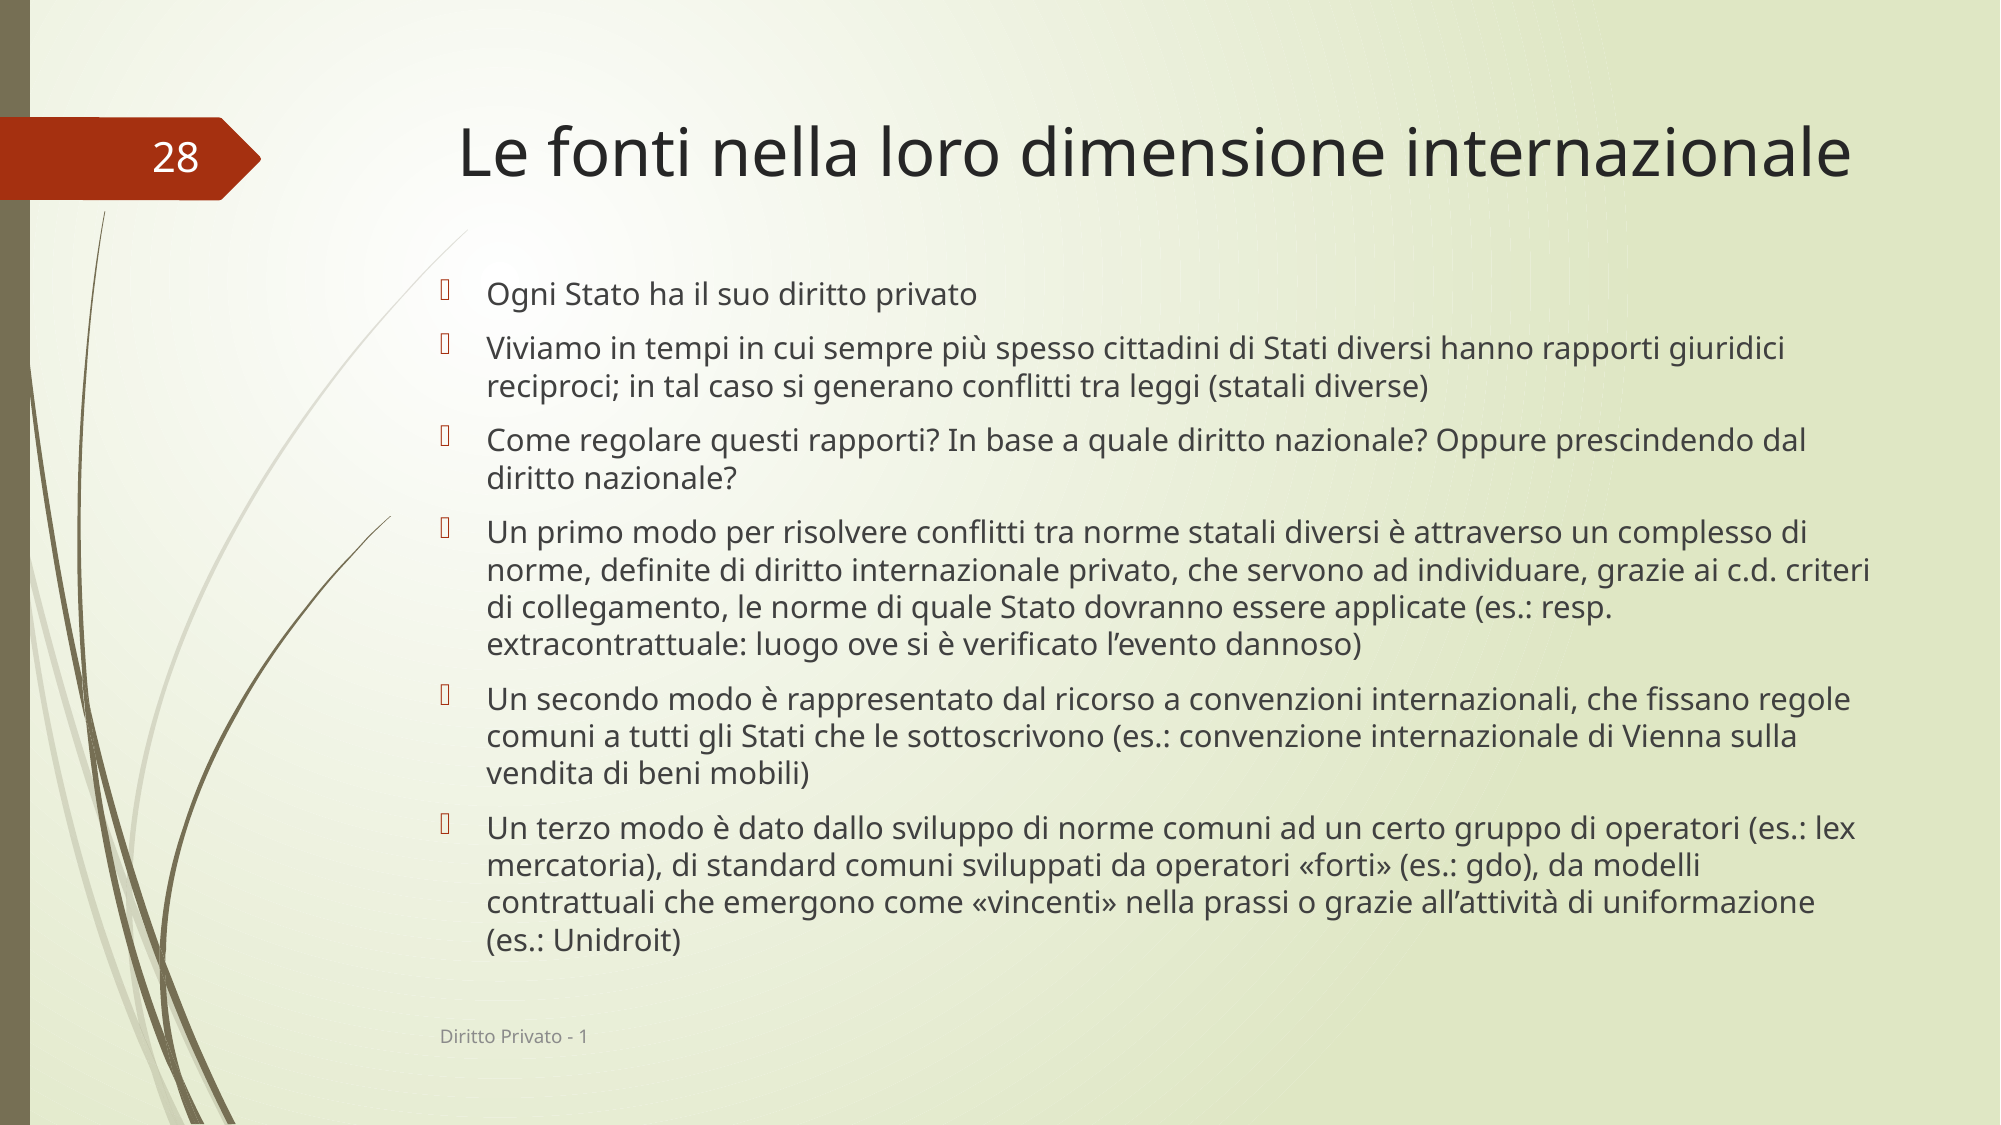

# Le fonti nella loro dimensione internazionale
Ogni Stato ha il suo diritto privato
Viviamo in tempi in cui sempre più spesso cittadini di Stati diversi hanno rapporti giuridici reciproci; in tal caso si generano conflitti tra leggi (statali diverse)
Come regolare questi rapporti? In base a quale diritto nazionale? Oppure prescindendo dal diritto nazionale?
Un primo modo per risolvere conflitti tra norme statali diversi è attraverso un complesso di norme, definite di diritto internazionale privato, che servono ad individuare, grazie ai c.d. criteri di collegamento, le norme di quale Stato dovranno essere applicate (es.: resp. extracontrattuale: luogo ove si è verificato l’evento dannoso)
Un secondo modo è rappresentato dal ricorso a convenzioni internazionali, che fissano regole comuni a tutti gli Stati che le sottoscrivono (es.: convenzione internazionale di Vienna sulla vendita di beni mobili)
Un terzo modo è dato dallo sviluppo di norme comuni ad un certo gruppo di operatori (es.: lex mercatoria), di standard comuni sviluppati da operatori «forti» (es.: gdo), da modelli contrattuali che emergono come «vincenti» nella prassi o grazie all’attività di uniformazione (es.: Unidroit)
Diritto Privato - 1